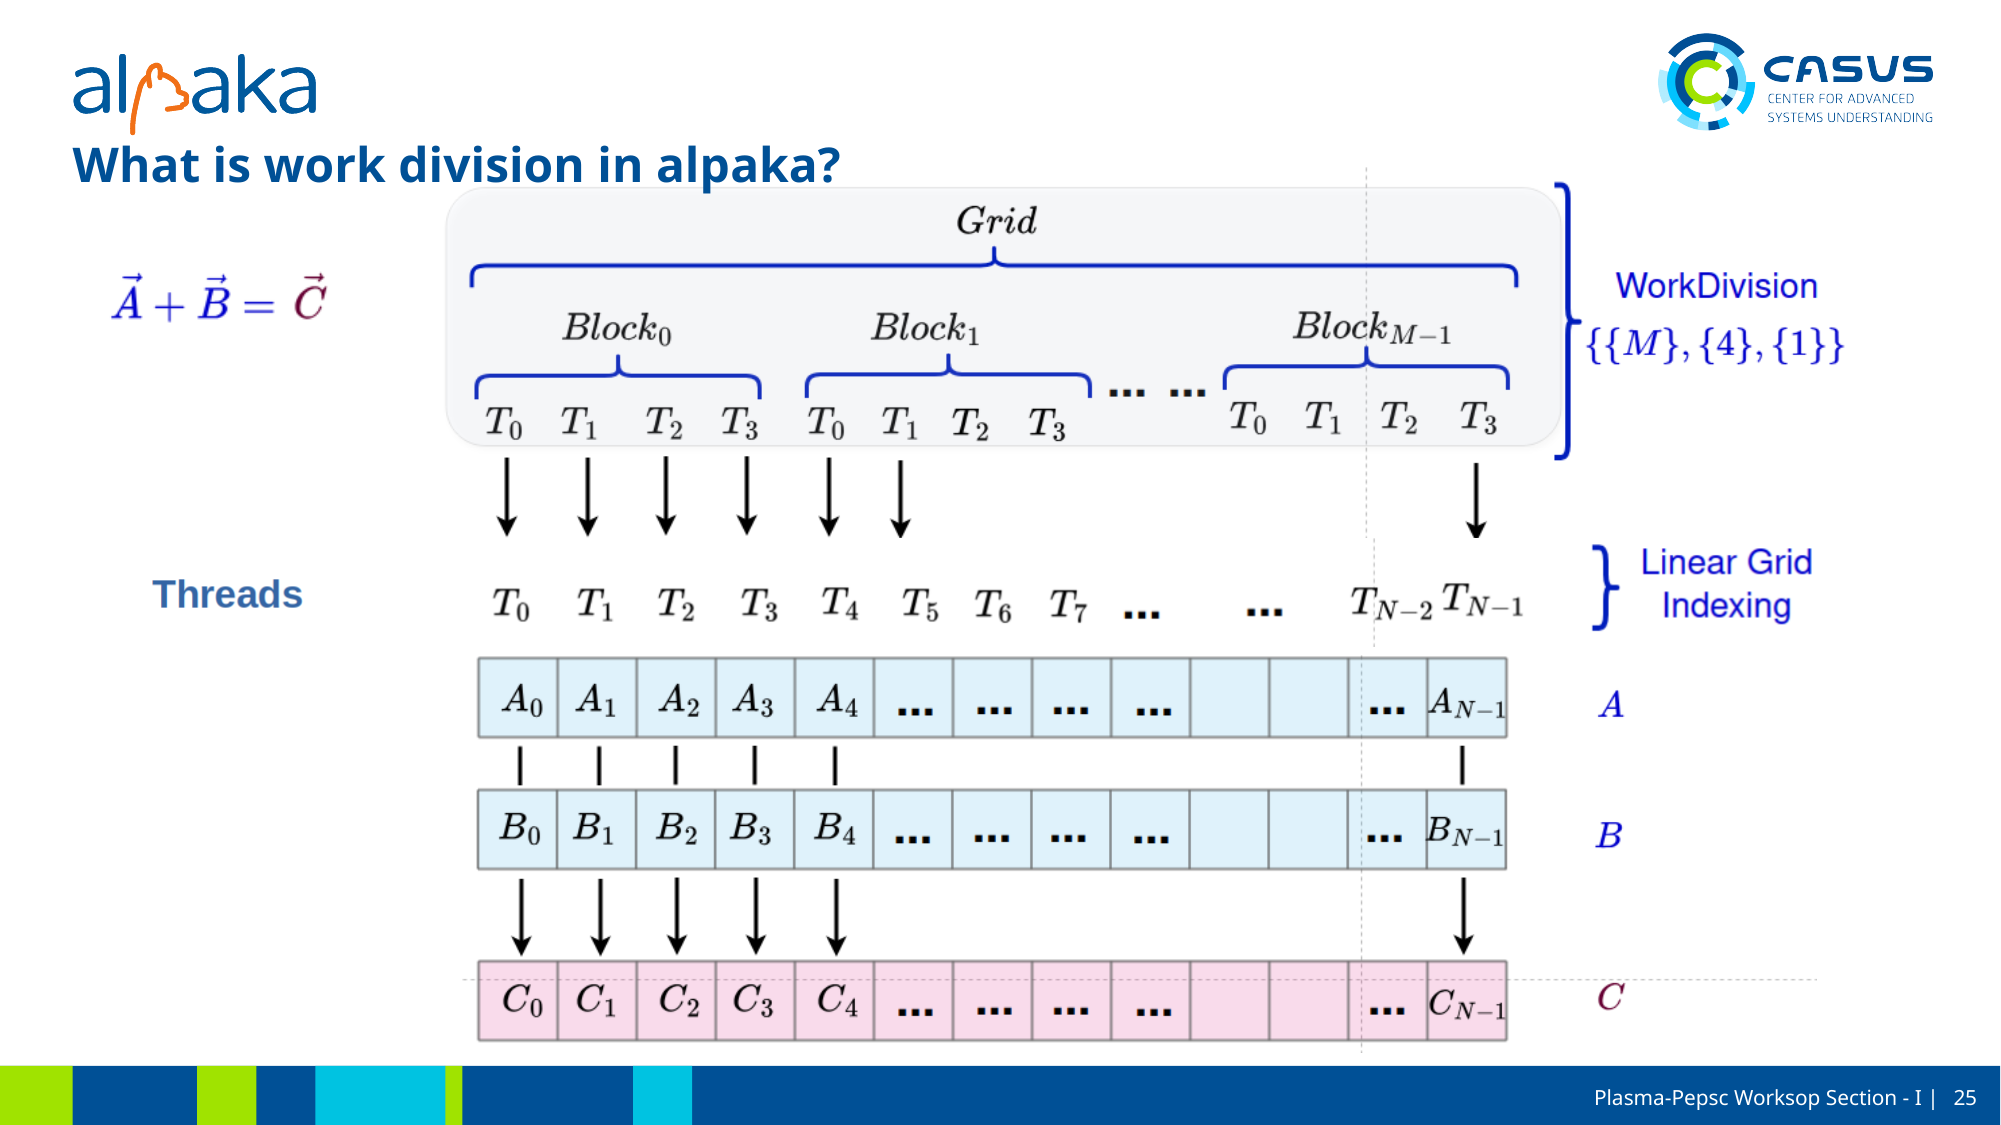

# What is work division in alpaka?
Plasma-Pepsc Worksop Section - I
25